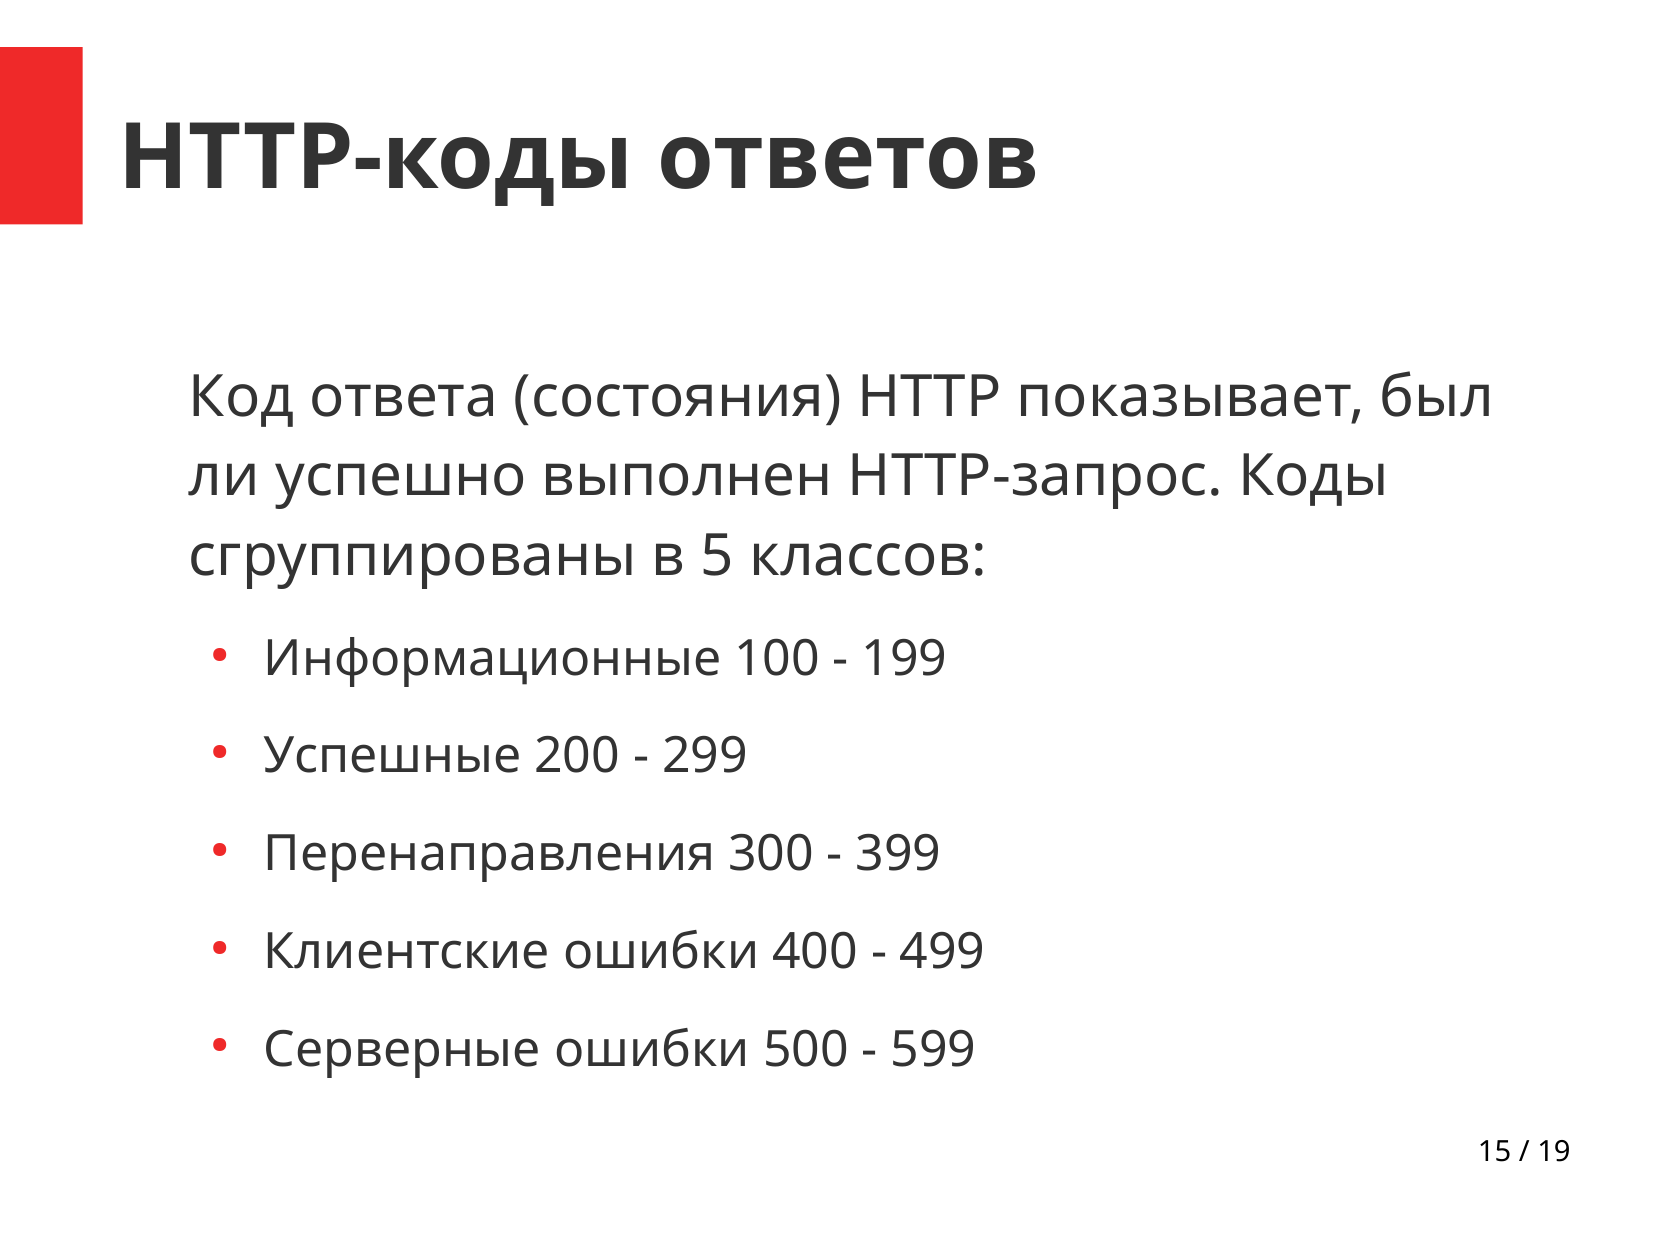

# HTTP-коды ответов
Код ответа (состояния) HTTP показывает, был ли успешно выполнен HTTP-запрос. Коды сгруппированы в 5 классов:
Информационные 100 - 199
Успешные 200 - 299
Перенаправления 300 - 399
Клиентские ошибки 400 - 499
Серверные ошибки 500 - 599
15